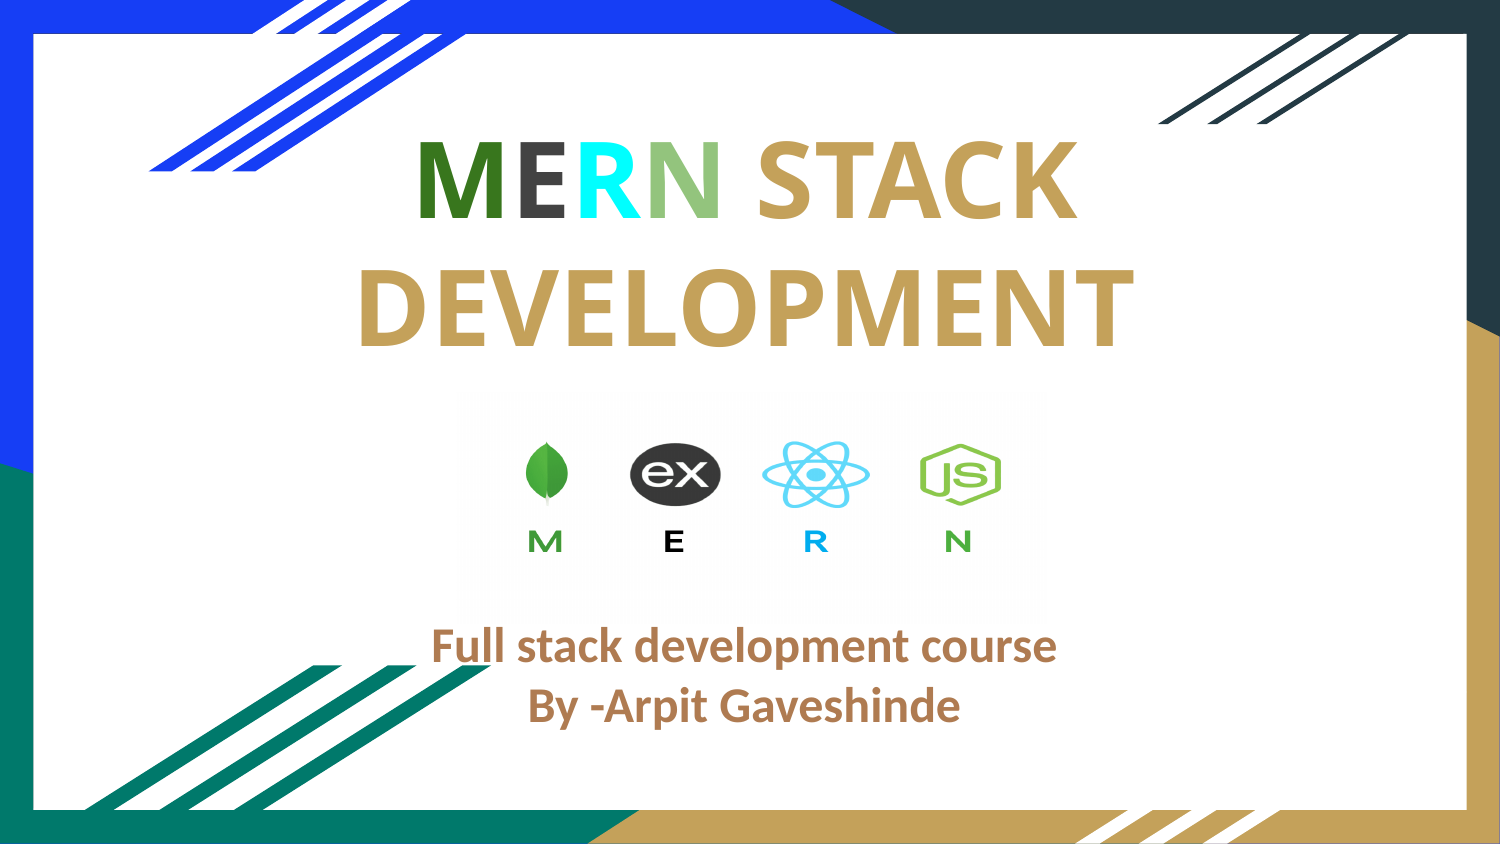

# MERN STACK DEVELOPMENT
Full stack development course
By -Arpit Gaveshinde